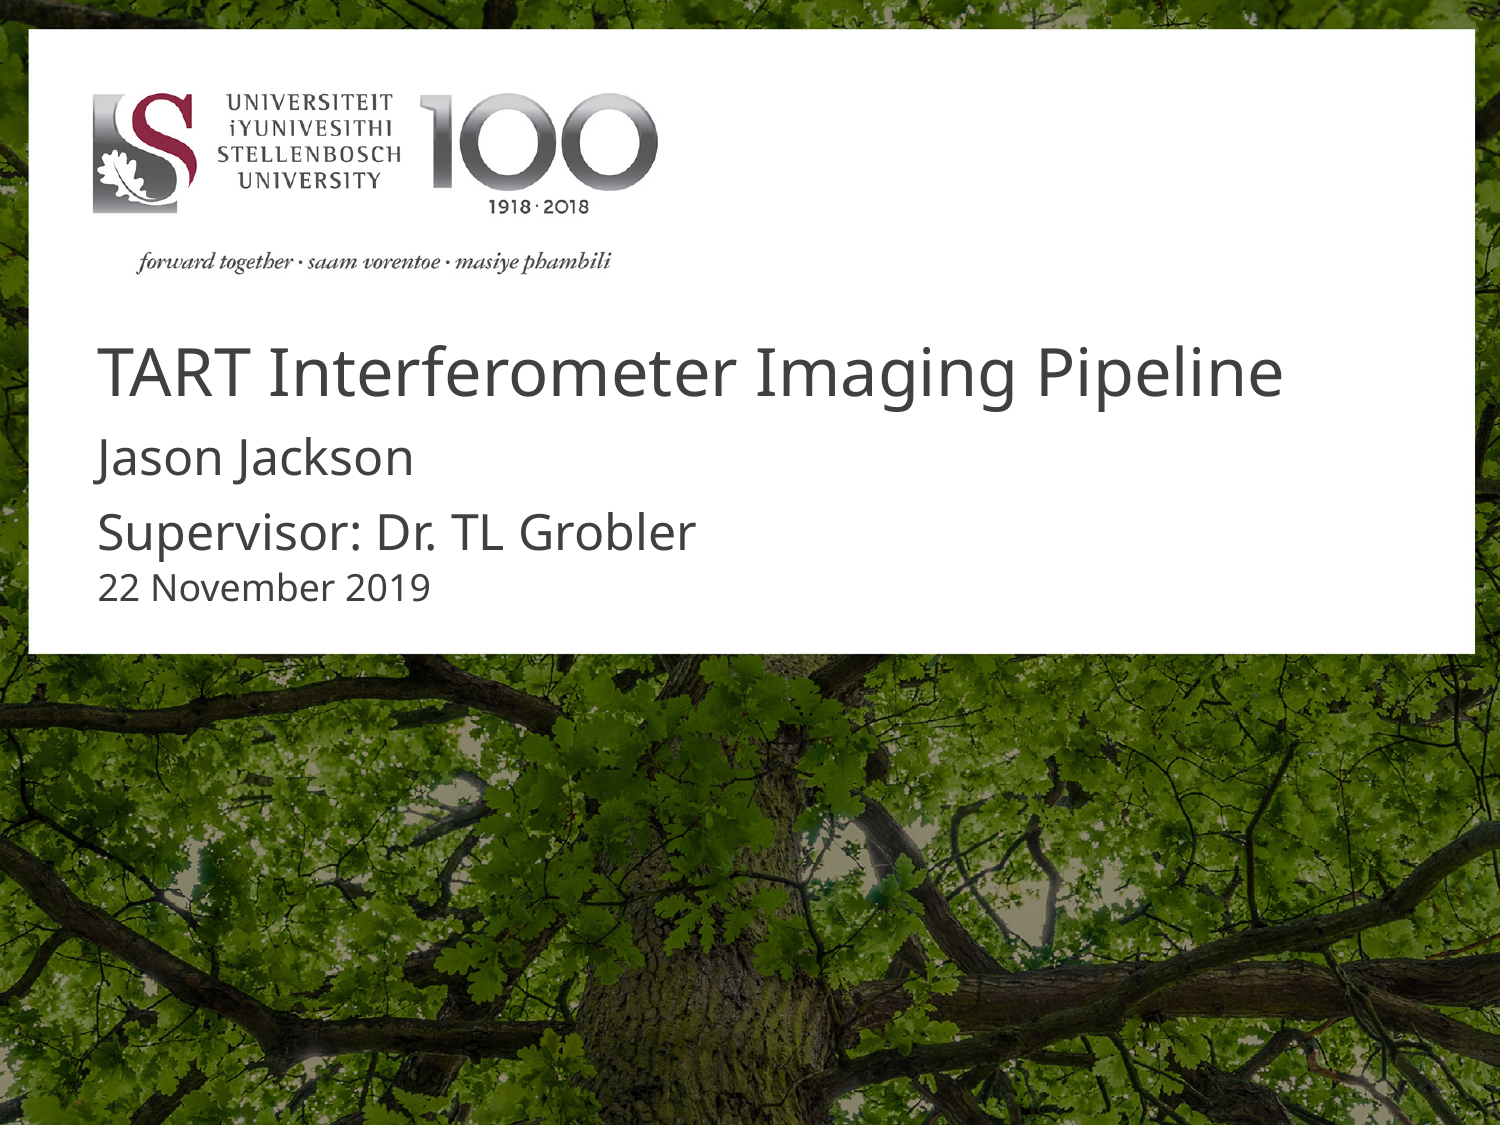

# TART Interferometer Imaging Pipeline
Jason Jackson
Supervisor: Dr. TL Grobler
22 November 2019